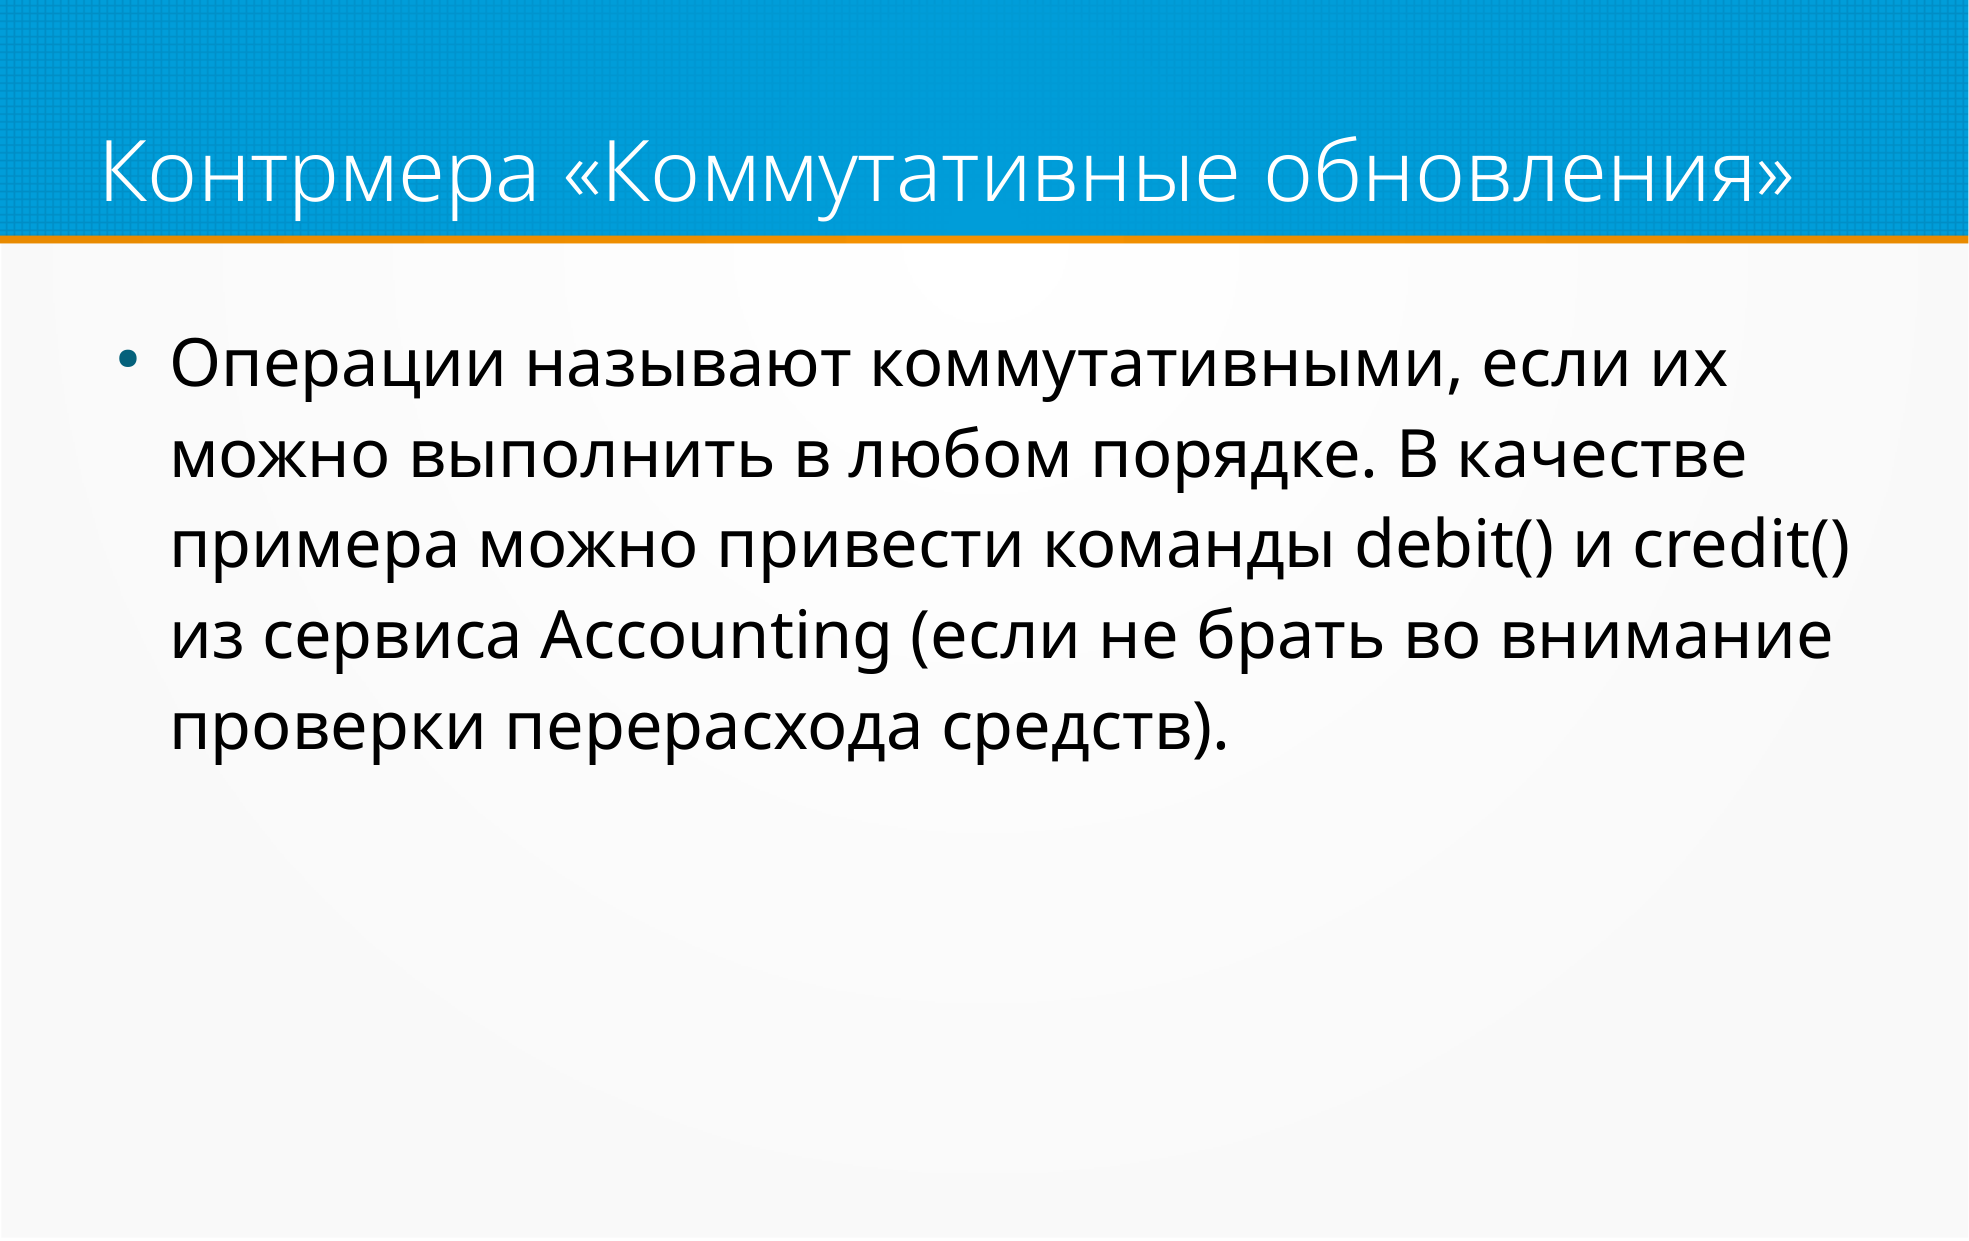

# Контрмера «Коммутативные обновления»
Операции называют коммутативными, если их можно выполнить в любом порядке. В качестве примера можно привести команды debit() и credit() из сервиса Accounting (если не брать во внимание проверки перерасхода средств).